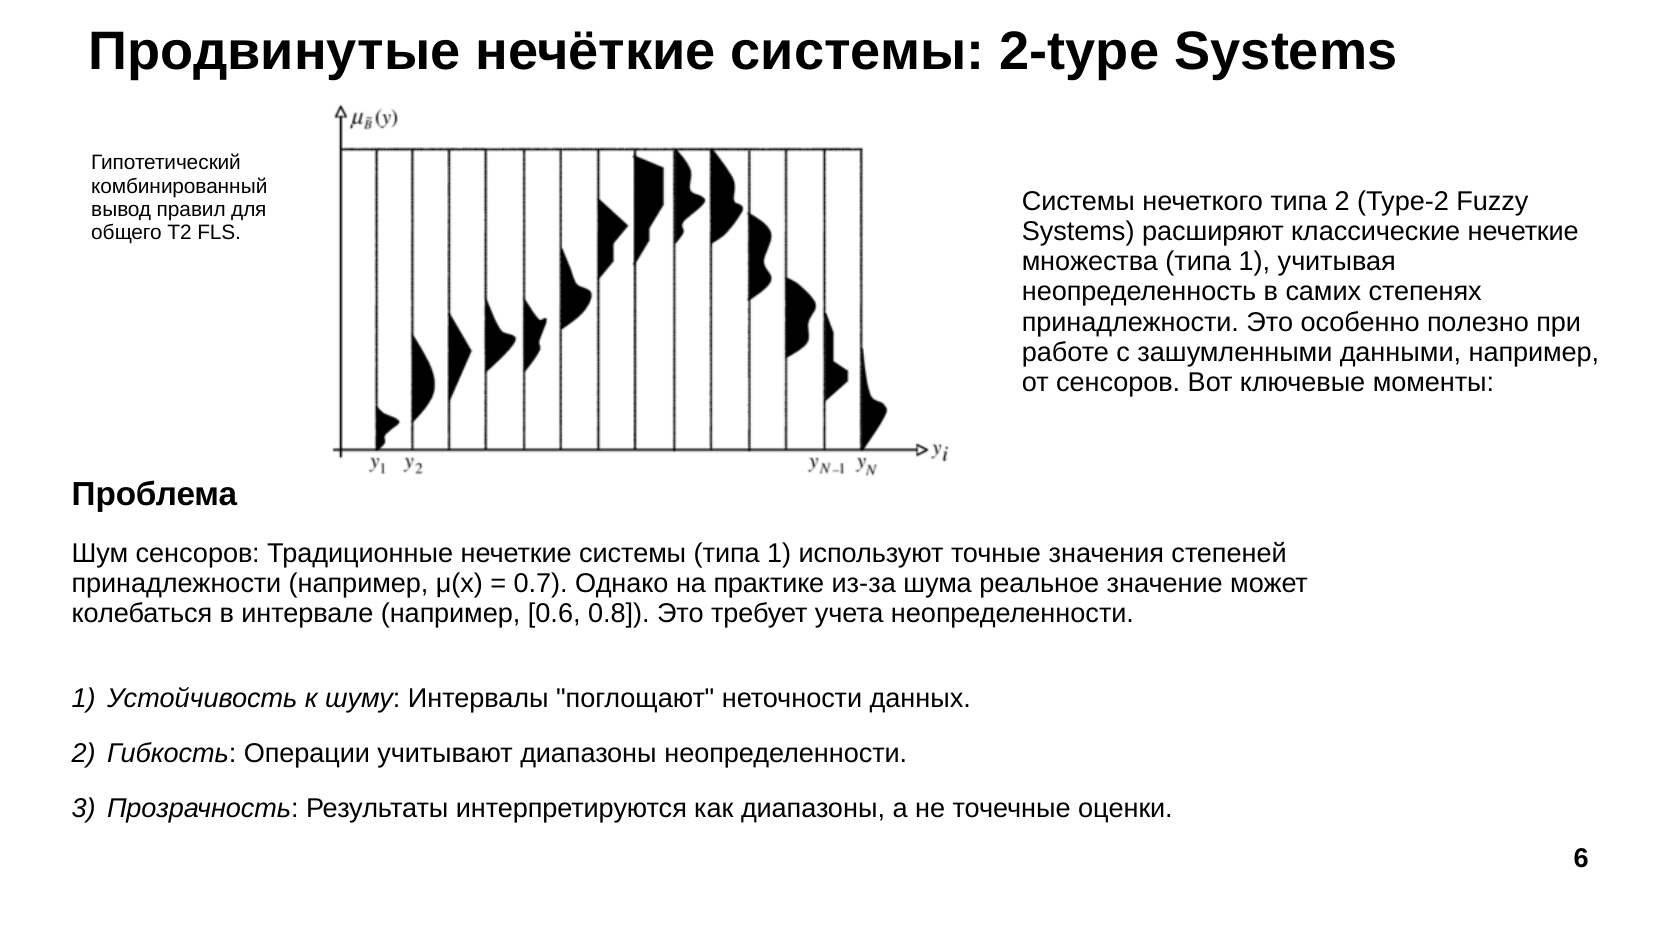

# Продвинутые нечёткие системы: 2-type Systems
Гипотетический комбинированный вывод правил для общего T2 FLS.
Системы нечеткого типа 2 (Type-2 Fuzzy Systems) расширяют классические нечеткие множества (типа 1), учитывая неопределенность в самих степенях принадлежности. Это особенно полезно при работе с зашумленными данными, например, от сенсоров. Вот ключевые моменты:
Проблема
Шум сенсоров: Традиционные нечеткие системы (типа 1) используют точные значения степеней принадлежности (например, μ(x) = 0.7). Однако на практике из-за шума реальное значение может колебаться в интервале (например, [0.6, 0.8]). Это требует учета неопределенности.
Устойчивость к шуму: Интервалы "поглощают" неточности данных.
Гибкость: Операции учитывают диапазоны неопределенности.
Прозрачность: Результаты интерпретируются как диапазоны, а не точечные оценки.
6